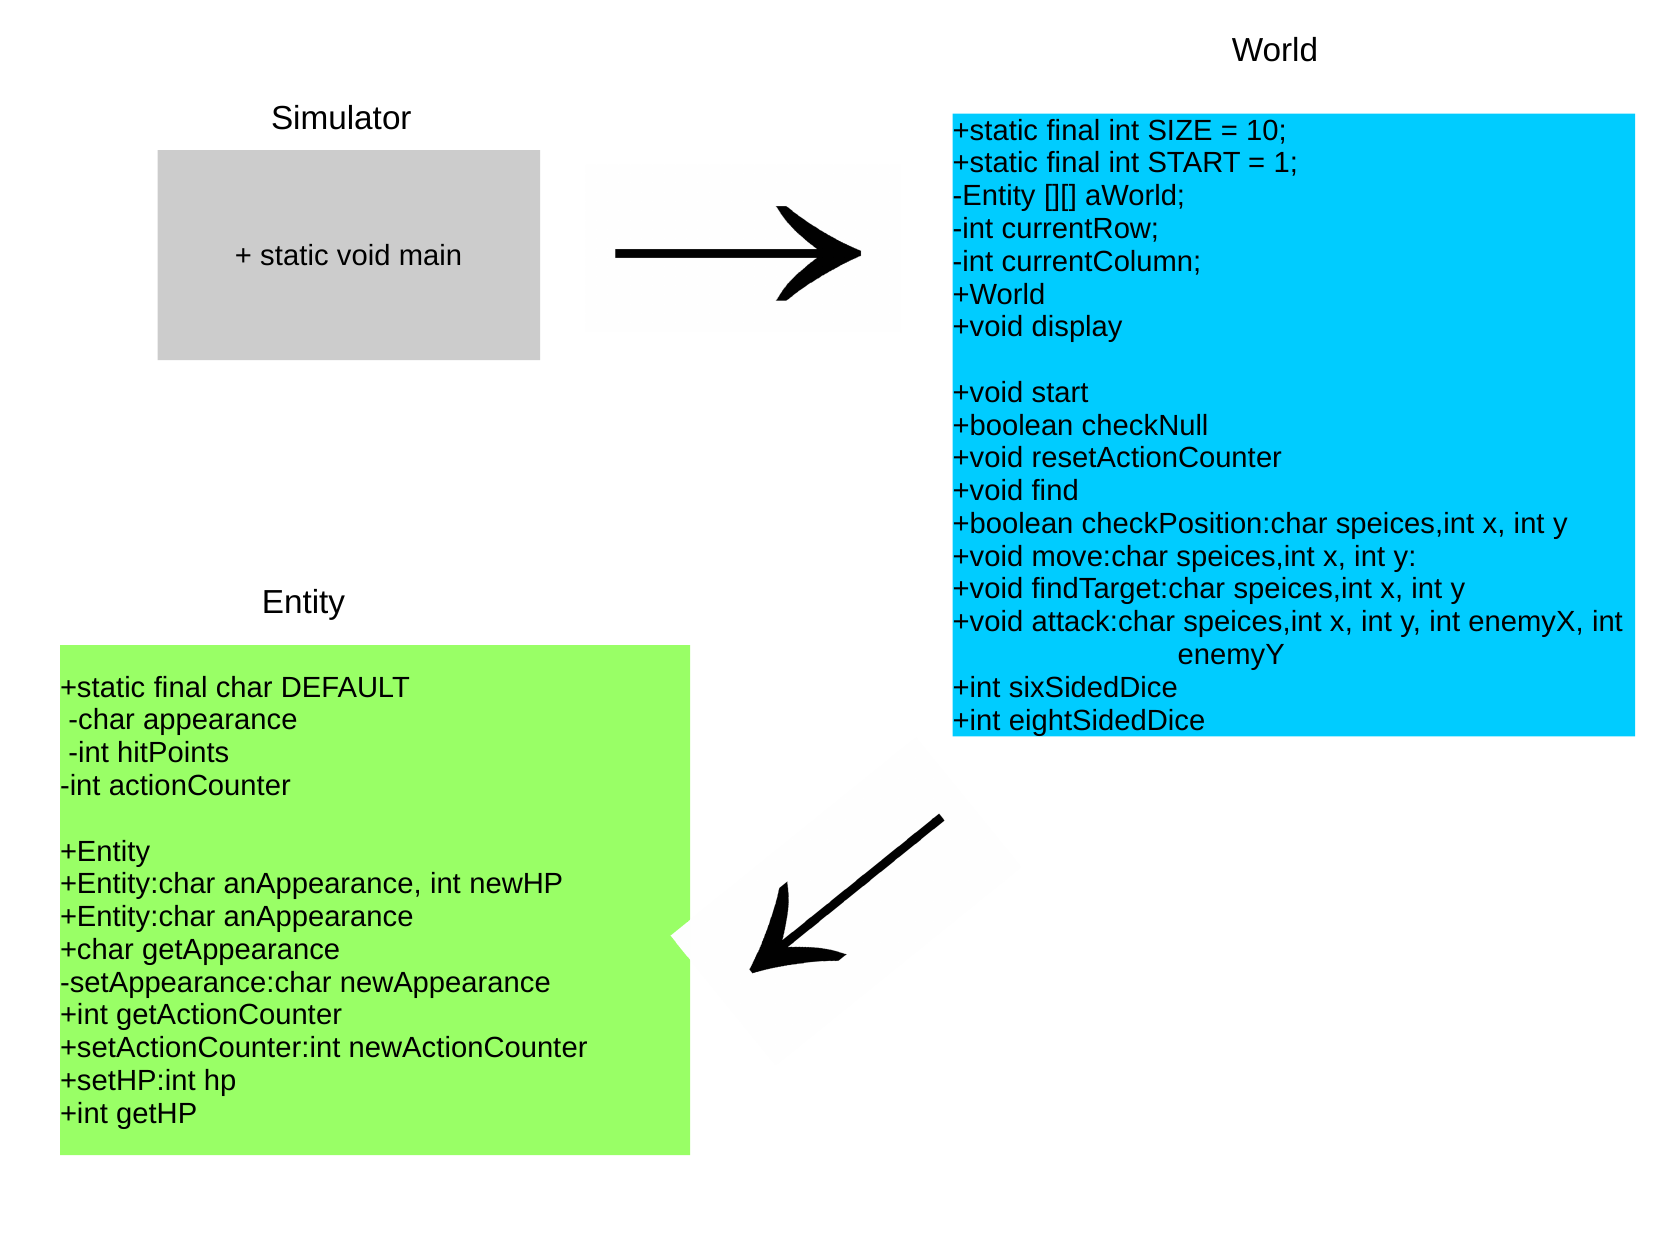

World
# Simulator
+static final int SIZE = 10;
+static final int START = 1;
-Entity [][] aWorld;
-int currentRow;
-int currentColumn;
+World
+void display
+void start
+boolean checkNull
+void resetActionCounter
+void find
+boolean checkPosition:char speices,int x, int y
+void move:char speices,int x, int y:
+void findTarget:char speices,int x, int y
+void attack:char speices,int x, int y, int enemyX, int 			enemyY
+int sixSidedDice
+int eightSidedDice
+ static void main
Entity
+static final char DEFAULT
 -char appearance
 -int hitPoints
-int actionCounter
+Entity
+Entity:char anAppearance, int newHP
+Entity:char anAppearance
+char getAppearance
-setAppearance:char newAppearance
+int getActionCounter
+setActionCounter:int newActionCounter
+setHP:int hp
+int getHP